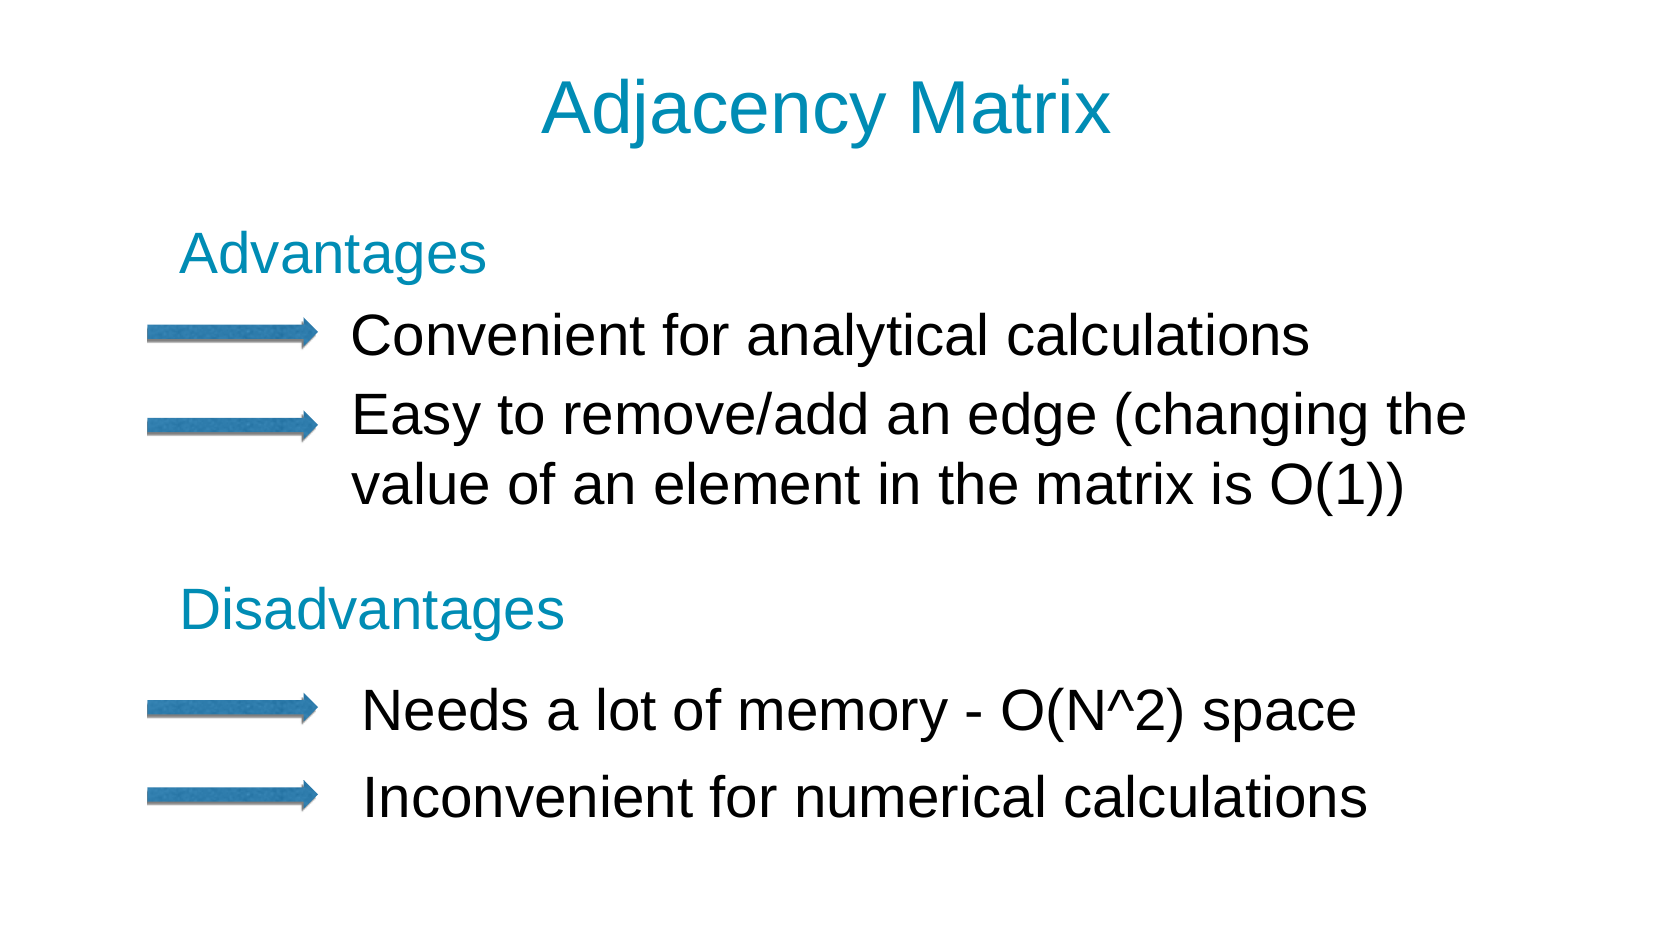

Adjacency Matrix
Advantages
Convenient for analytical calculations
Easy to remove/add an edge (changing the value of an element in the matrix is O(1))
Disadvantages
Needs a lot of memory - O(N^2) space
Inconvenient for numerical calculations